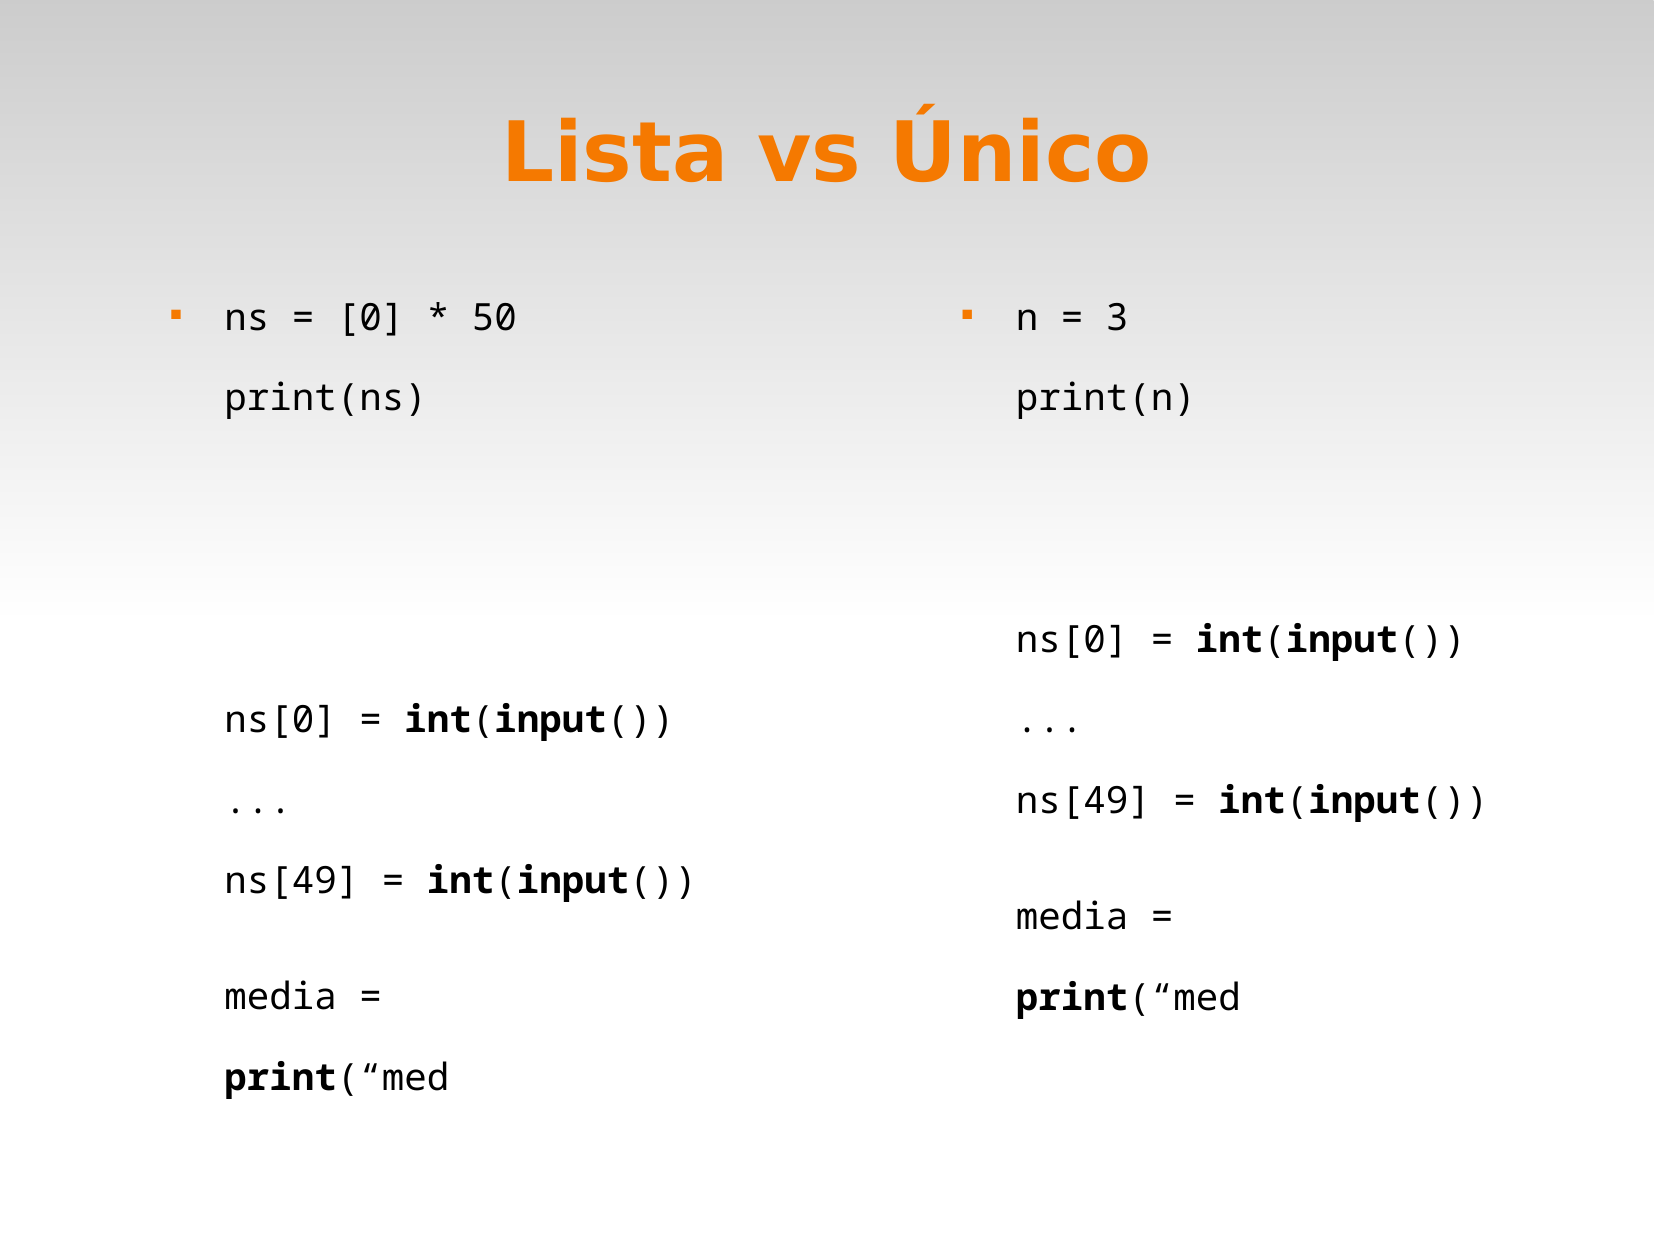

# Lista vs Único
ns = [0] * 50
print(ns)
ns[0] = int(input())
...
ns[49] = int(input())
media =
print(“med
n = 3
print(n)
ns[0] = int(input())
...
ns[49] = int(input())
media =
print(“med